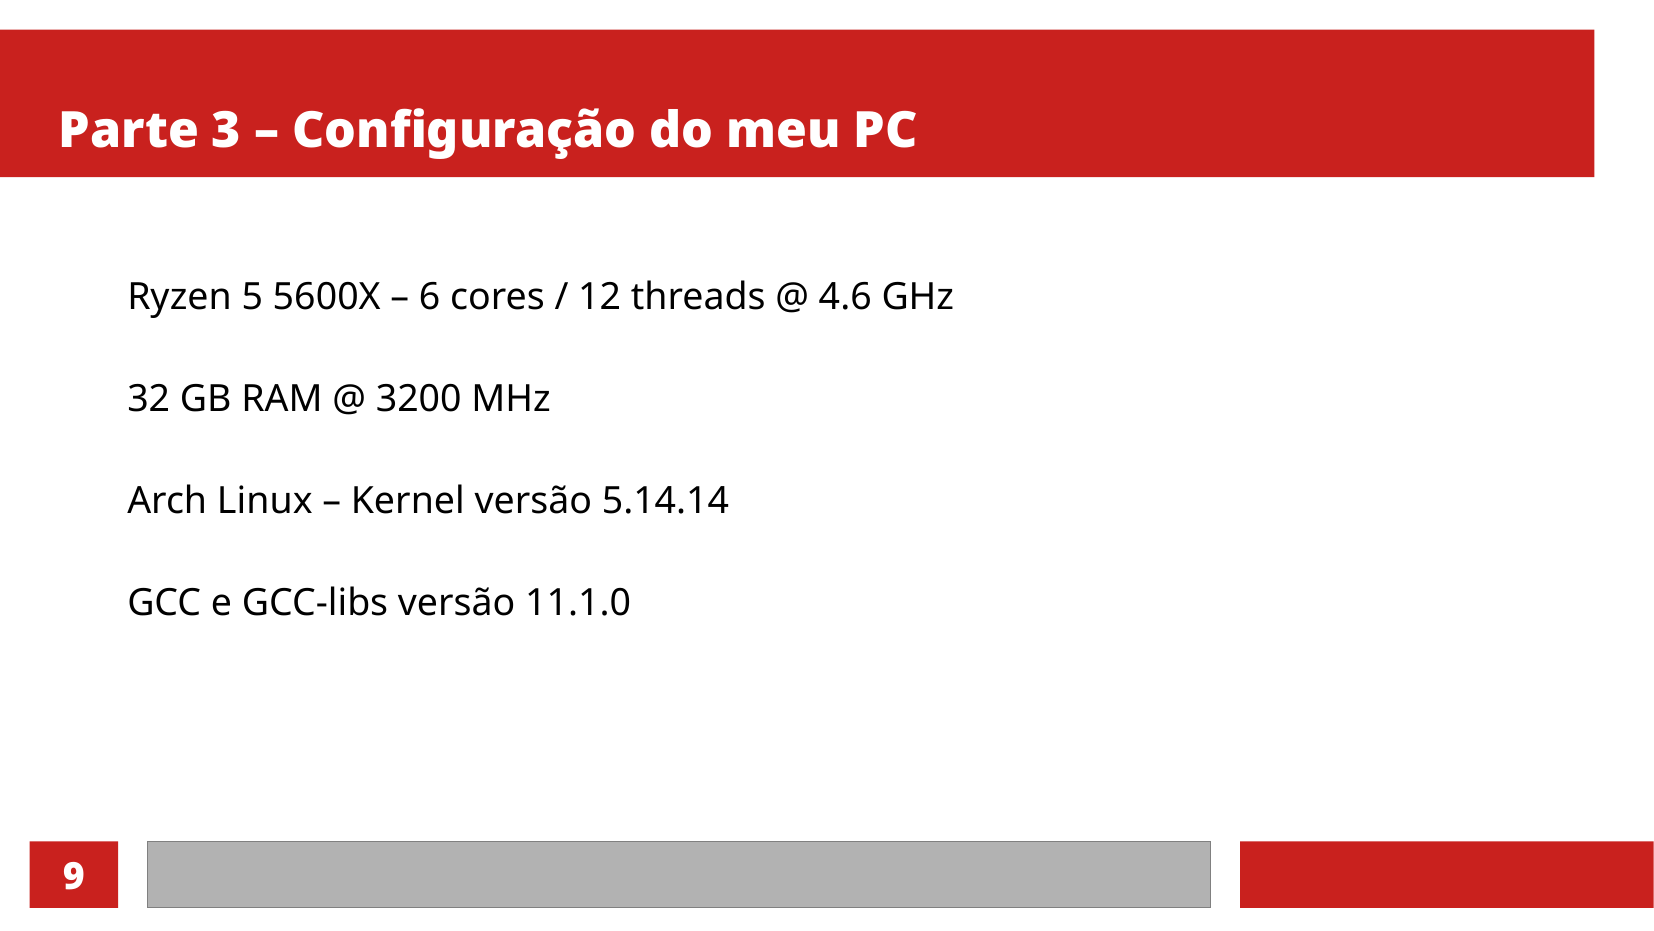

# Parte 3 – Configuração do meu PC
Ryzen 5 5600X – 6 cores / 12 threads @ 4.6 GHz
32 GB RAM @ 3200 MHz
Arch Linux – Kernel versão 5.14.14
GCC e GCC-libs versão 11.1.0
9